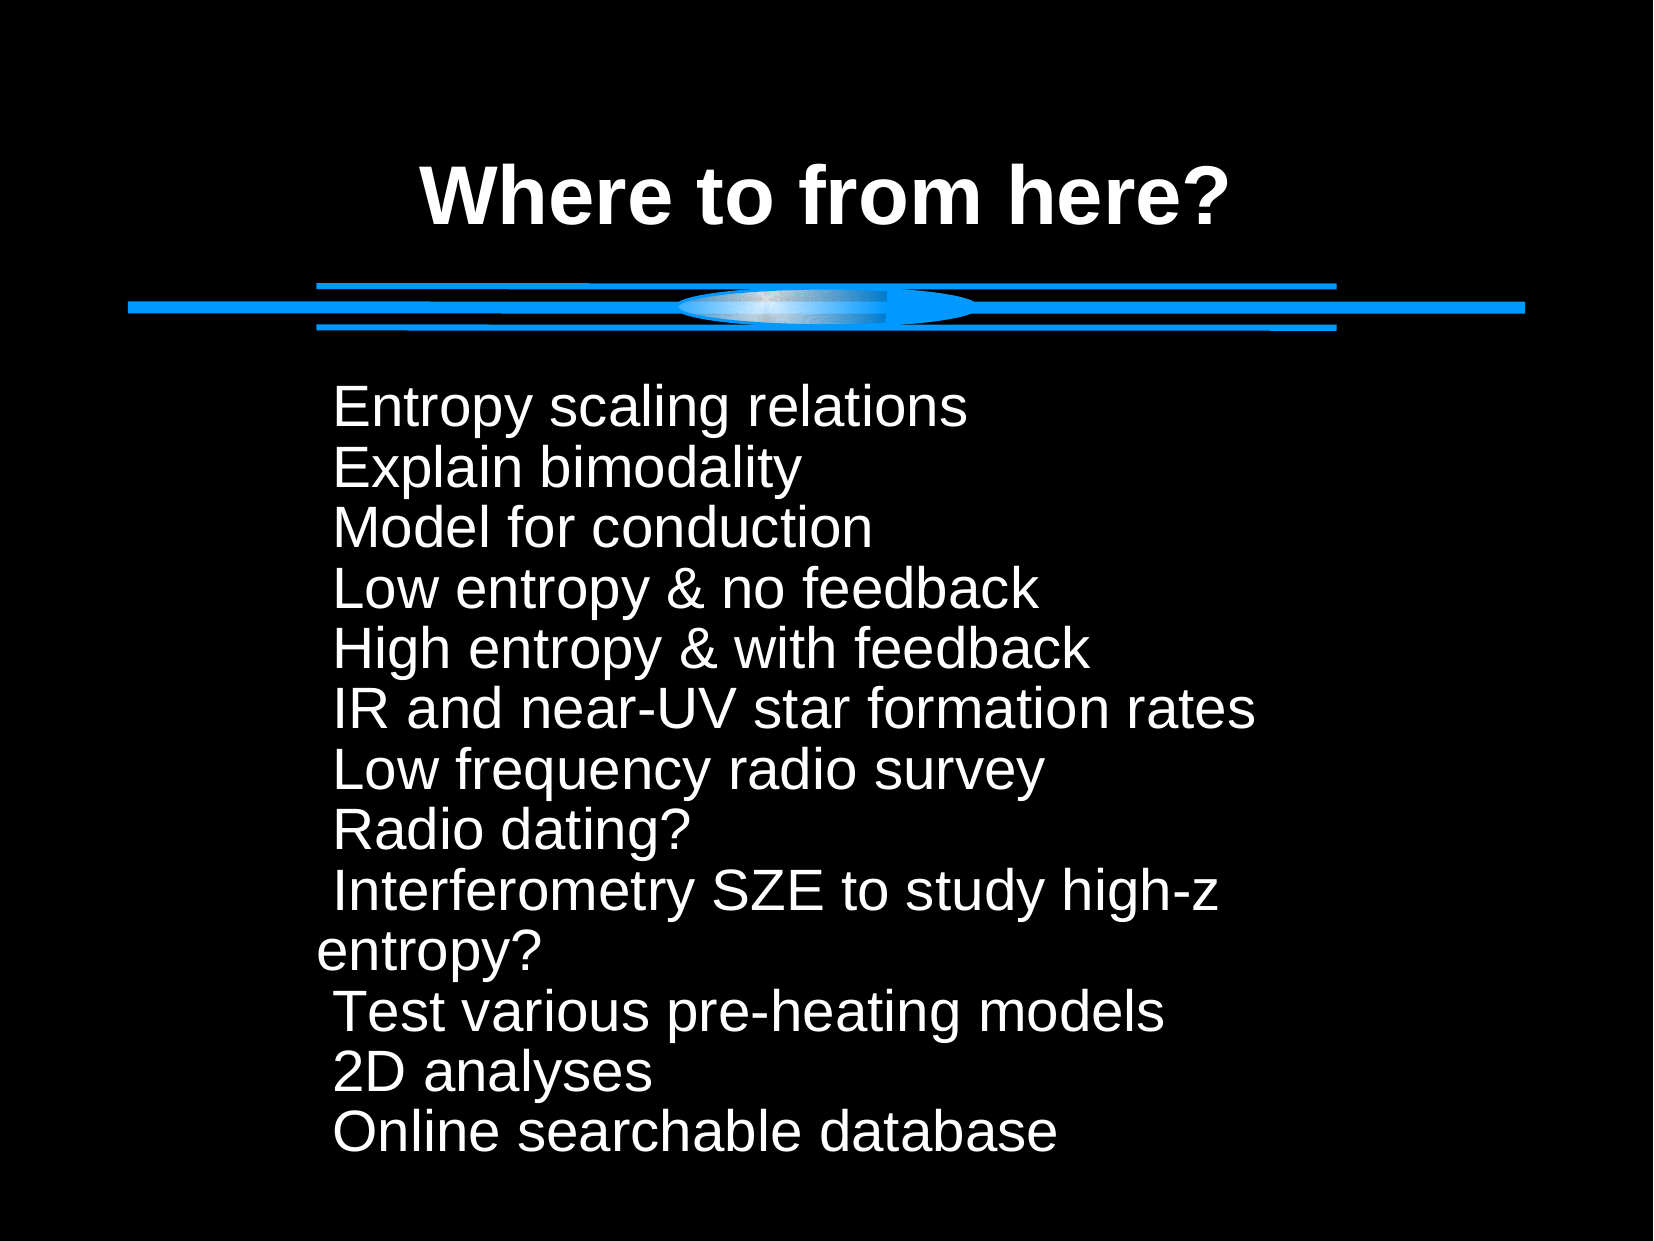

Where to from here?
 Entropy scaling relations
 Explain bimodality
 Model for conduction
 Low entropy & no feedback
 High entropy & with feedback
 IR and near-UV star formation rates
 Low frequency radio survey
 Radio dating?
 Interferometry SZE to study high-z entropy?
 Test various pre-heating models
 2D analyses
 Online searchable database